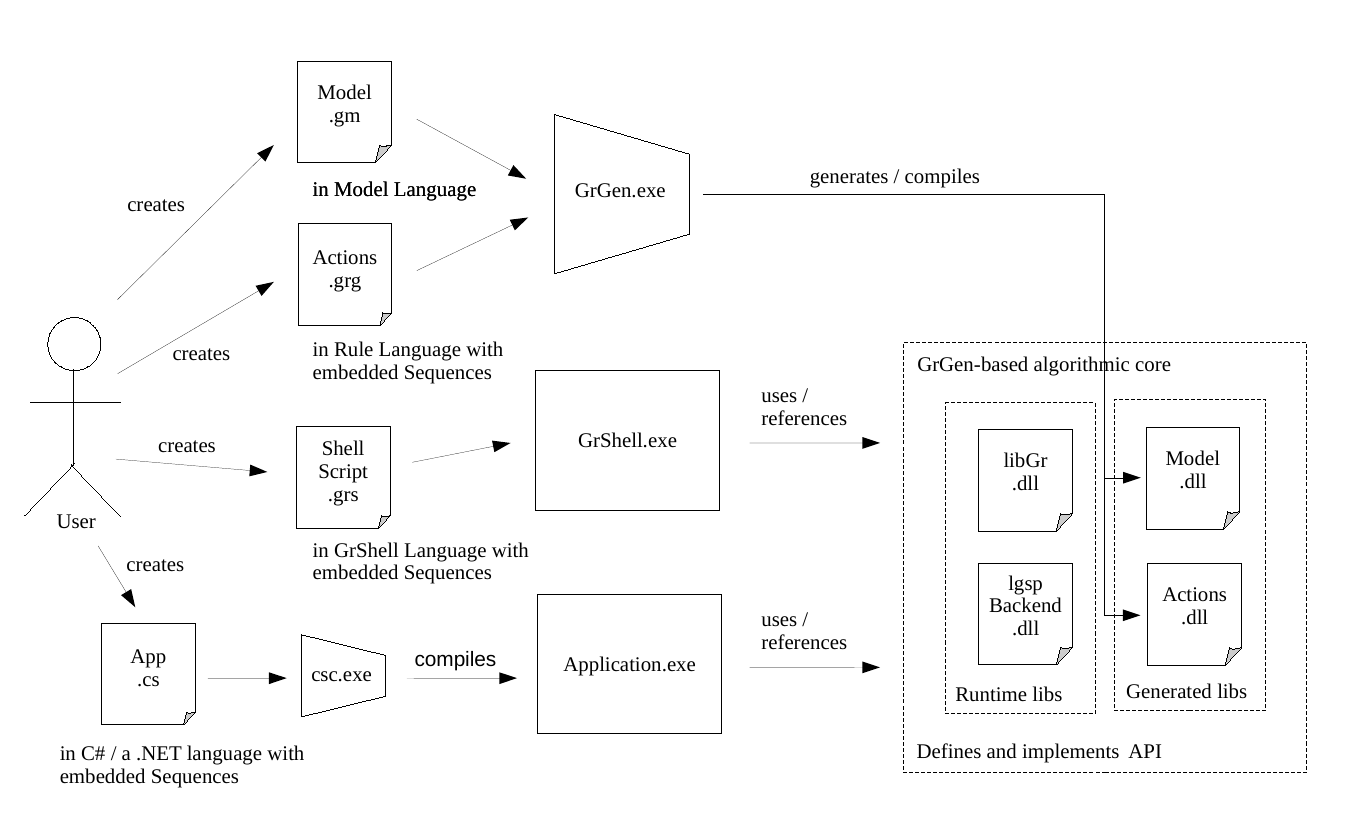

Model
.gm
generates / compiles
in Model Language
in Model Language
GrGen.exe
creates
Actions
.grg
in Rule Language with
embedded Sequences
creates
GrGen-based algorithmic core
GrShell.exe
uses / references
creates
Shell
Script
.grs
Model
.dll
libGr
.dll
User
in GrShell Language with
embedded Sequences
creates
lgsp
Backend
.dll
Actions
.dll
Application.exe
uses / references
App
.cs
compiles
csc.exe
Generated libs
Runtime libs
Defines and implements API
in C# / a .NET language with
embedded Sequences